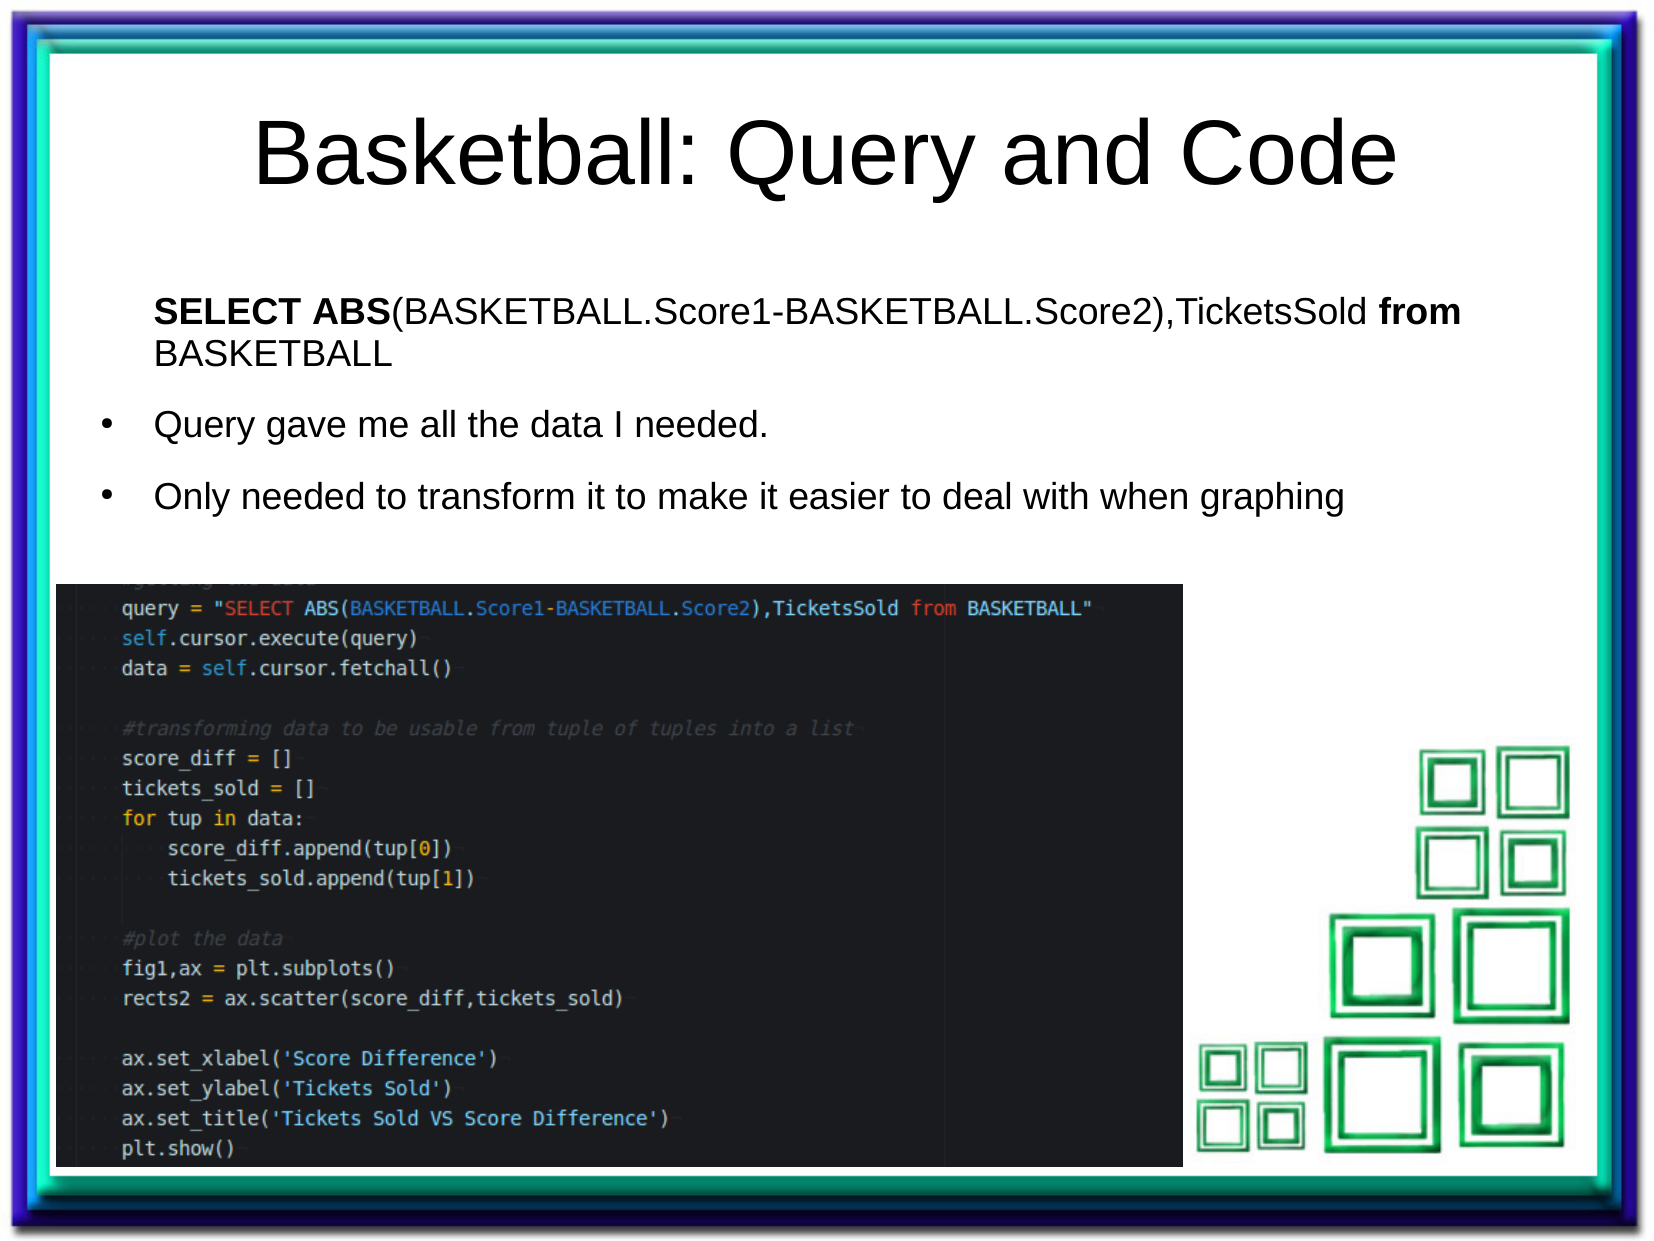

# Basketball: Query and Code
SELECT ABS(BASKETBALL.Score1-BASKETBALL.Score2),TicketsSold from BASKETBALL
Query gave me all the data I needed.
Only needed to transform it to make it easier to deal with when graphing